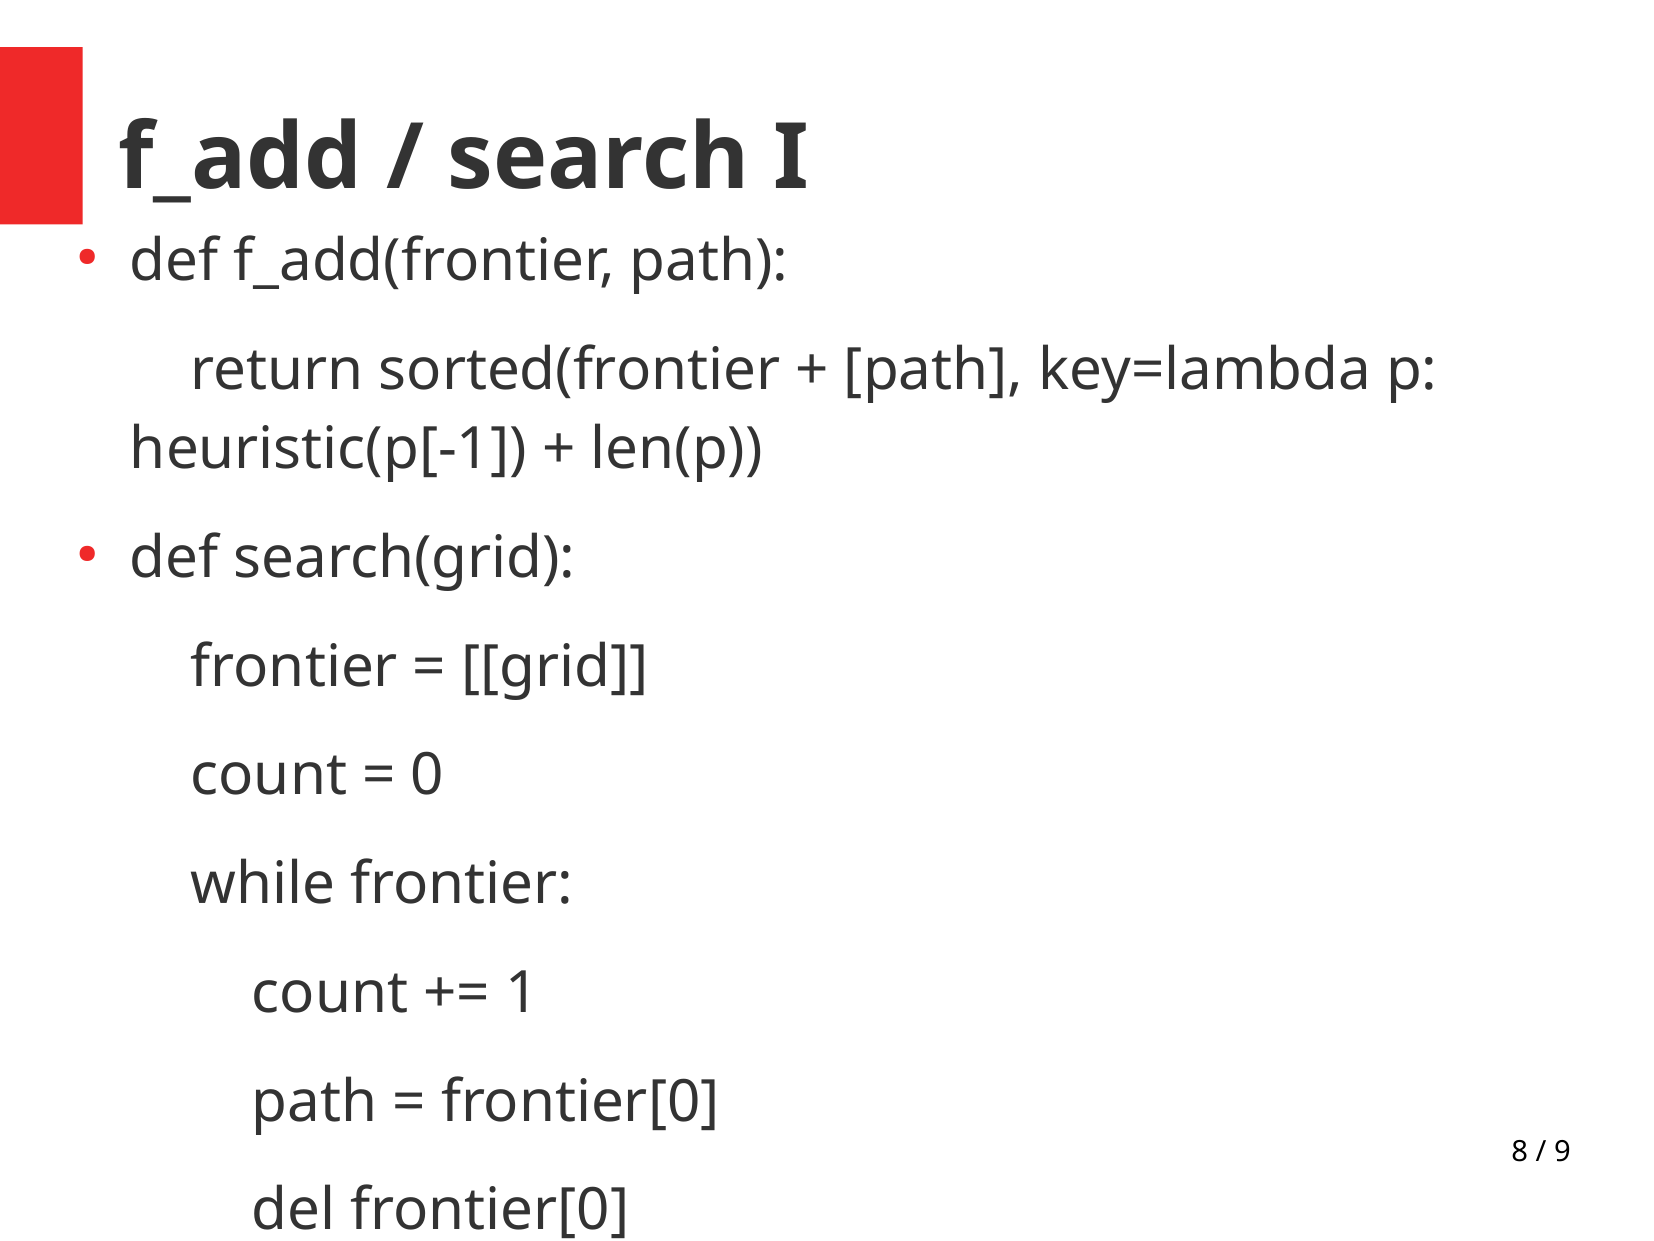

# f_add / search I
def f_add(frontier, path):
 return sorted(frontier + [path], key=lambda p: heuristic(p[-1]) + len(p))
def search(grid):
 frontier = [[grid]]
 count = 0
 while frontier:
 count += 1
 path = frontier[0]
 del frontier[0]
 current_grid = path[-1]
8